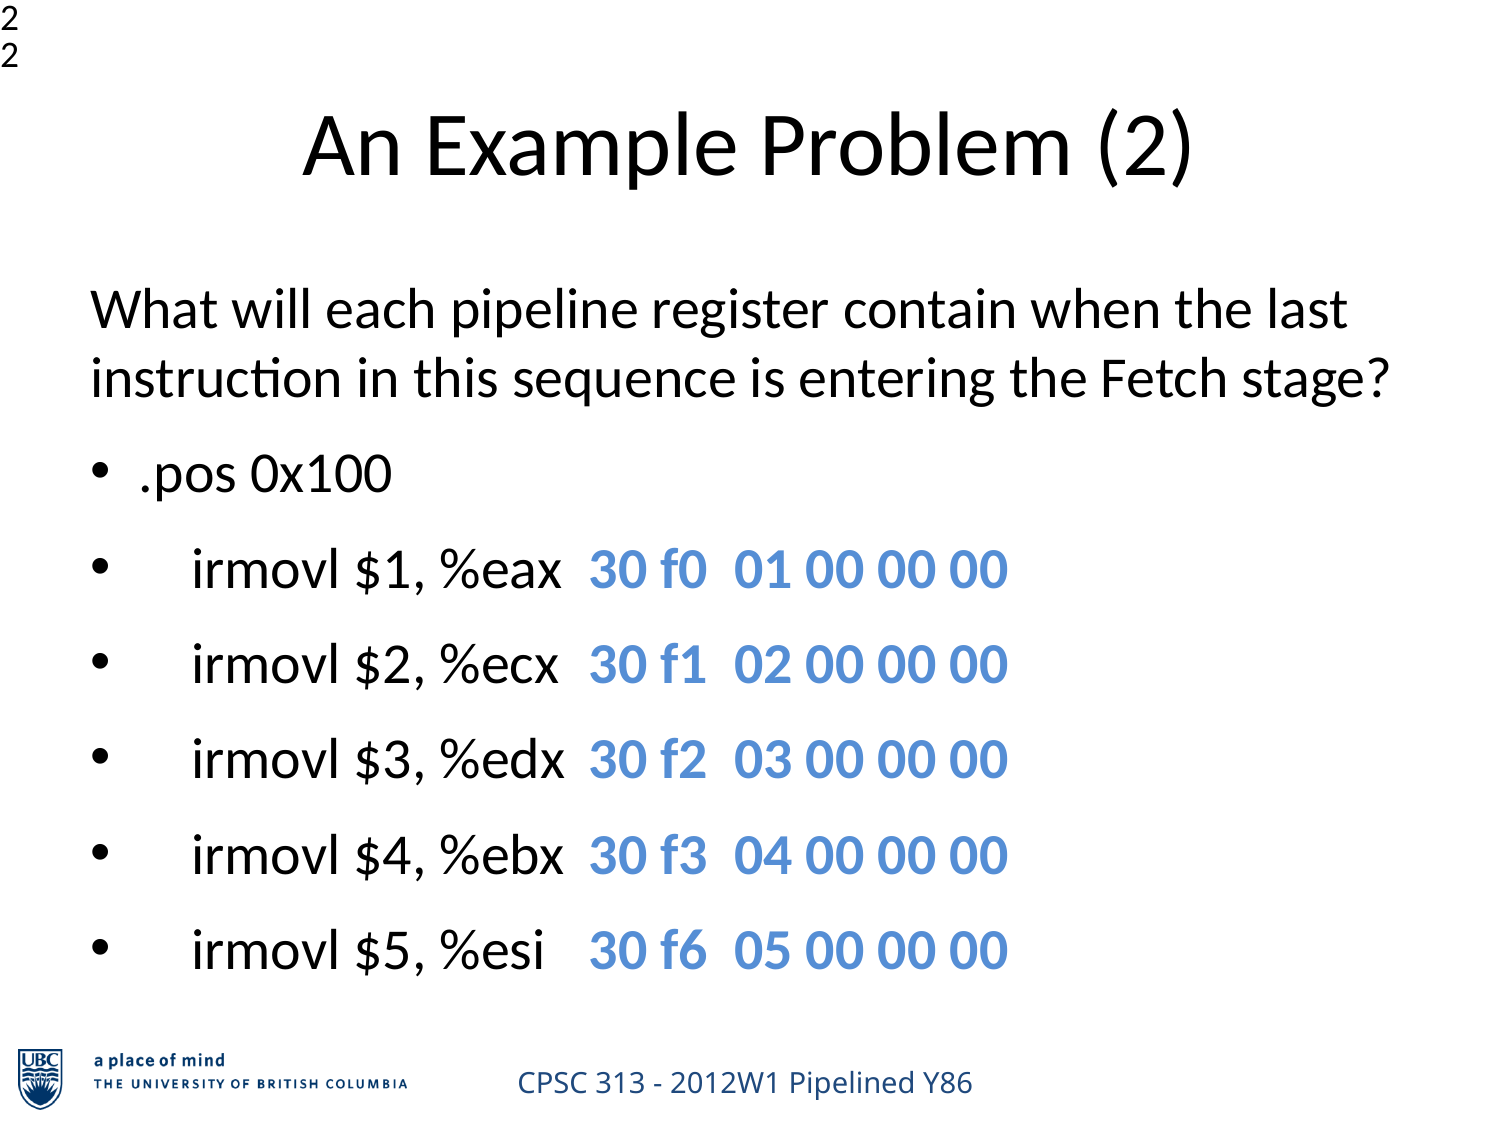

# An Example Problem (2)
What will each pipeline register contain when the last instruction in this sequence is entering the Fetch stage?
.pos 0x100
 irmovl $1, %eax	30 f0 01 00 00 00
 irmovl $2, %ecx	30 f1 02 00 00 00
 irmovl $3, %edx	30 f2 03 00 00 00
 irmovl $4, %ebx	30 f3 04 00 00 00
 irmovl $5, %esi	30 f6 05 00 00 00